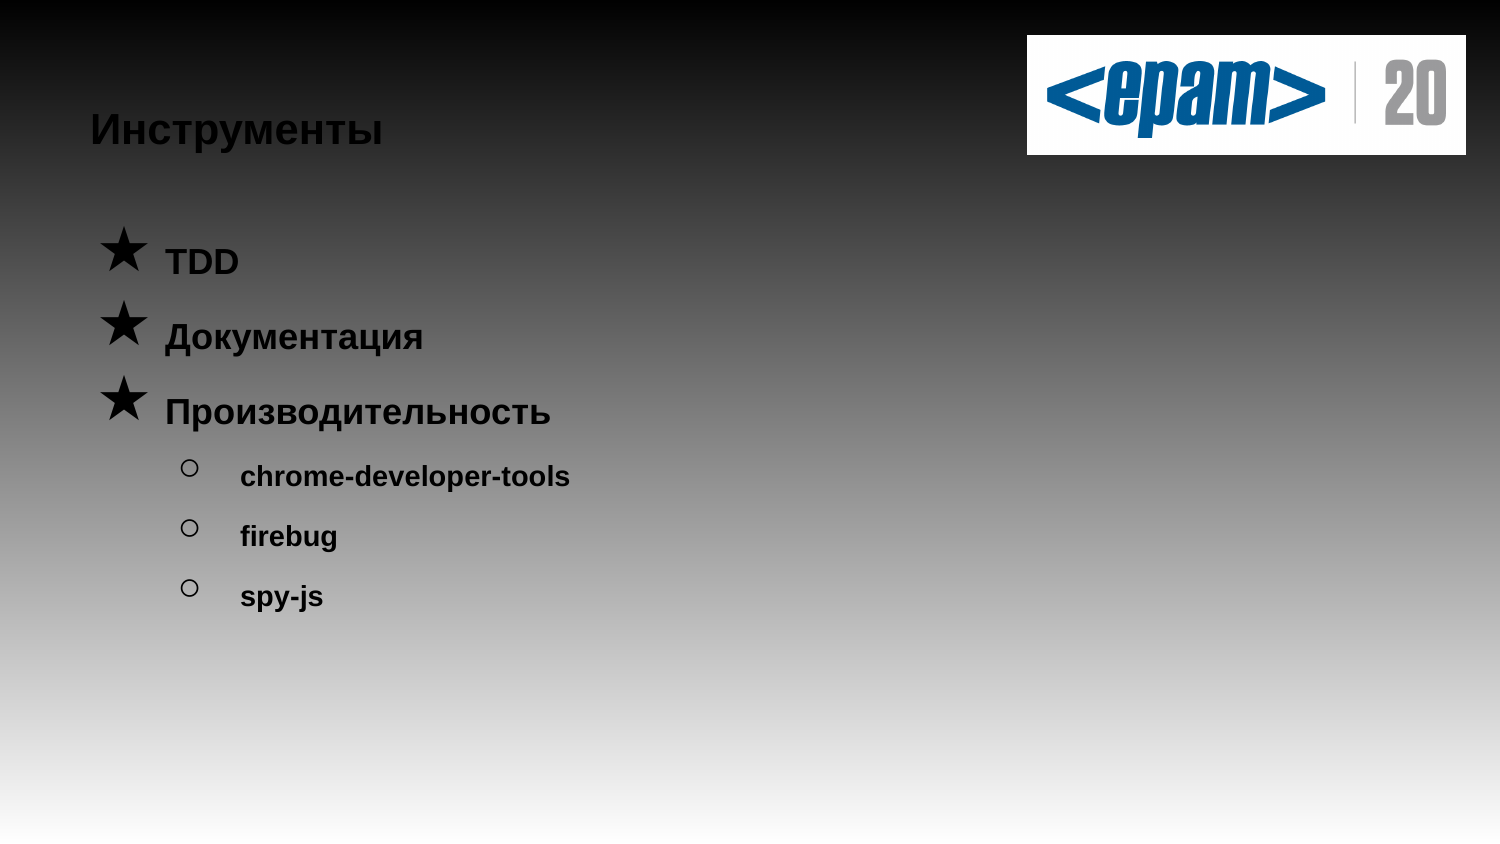

# Инструменты
TDD
Документация
Производительность
chrome-developer-tools
firebug
spy-js